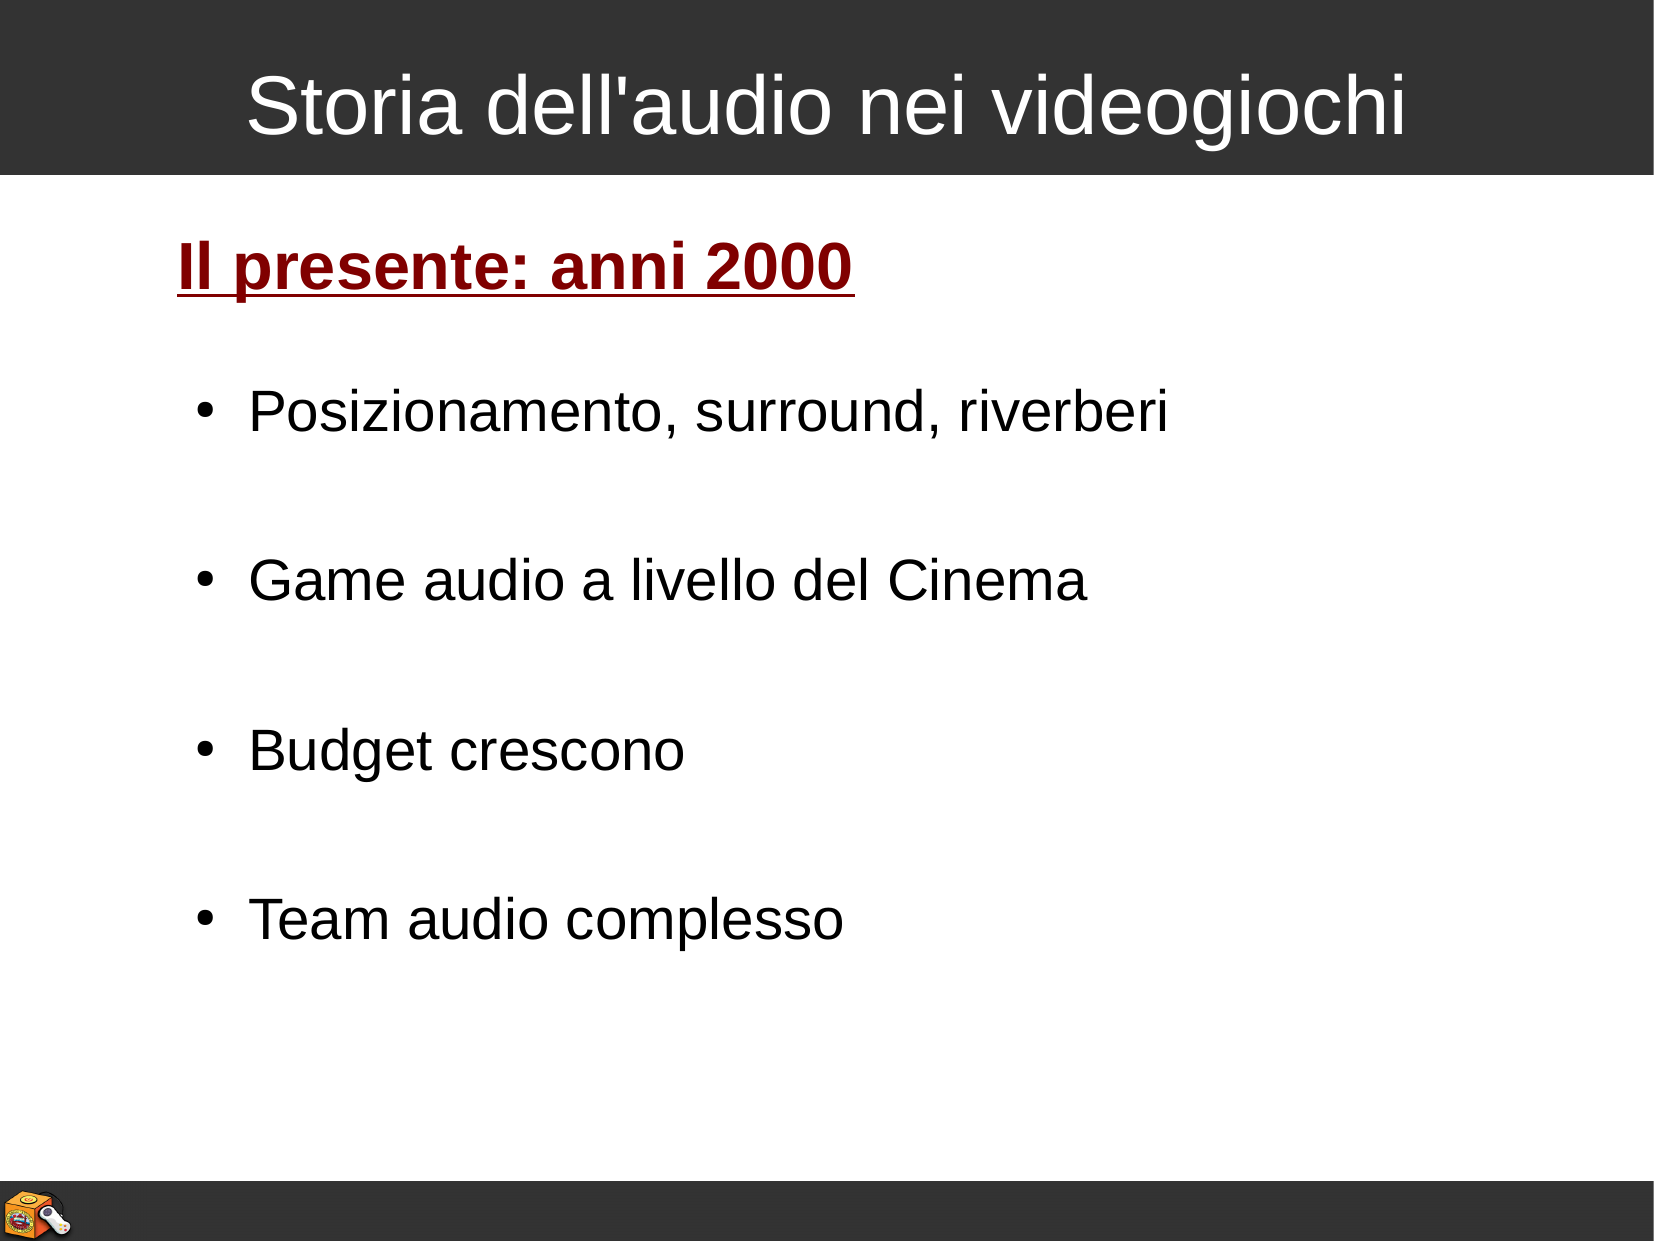

Storia dell'audio nei videogiochi
# Il presente: anni 2000
Posizionamento, surround, riverberi
Game audio a livello del Cinema
Budget crescono
Team audio complesso